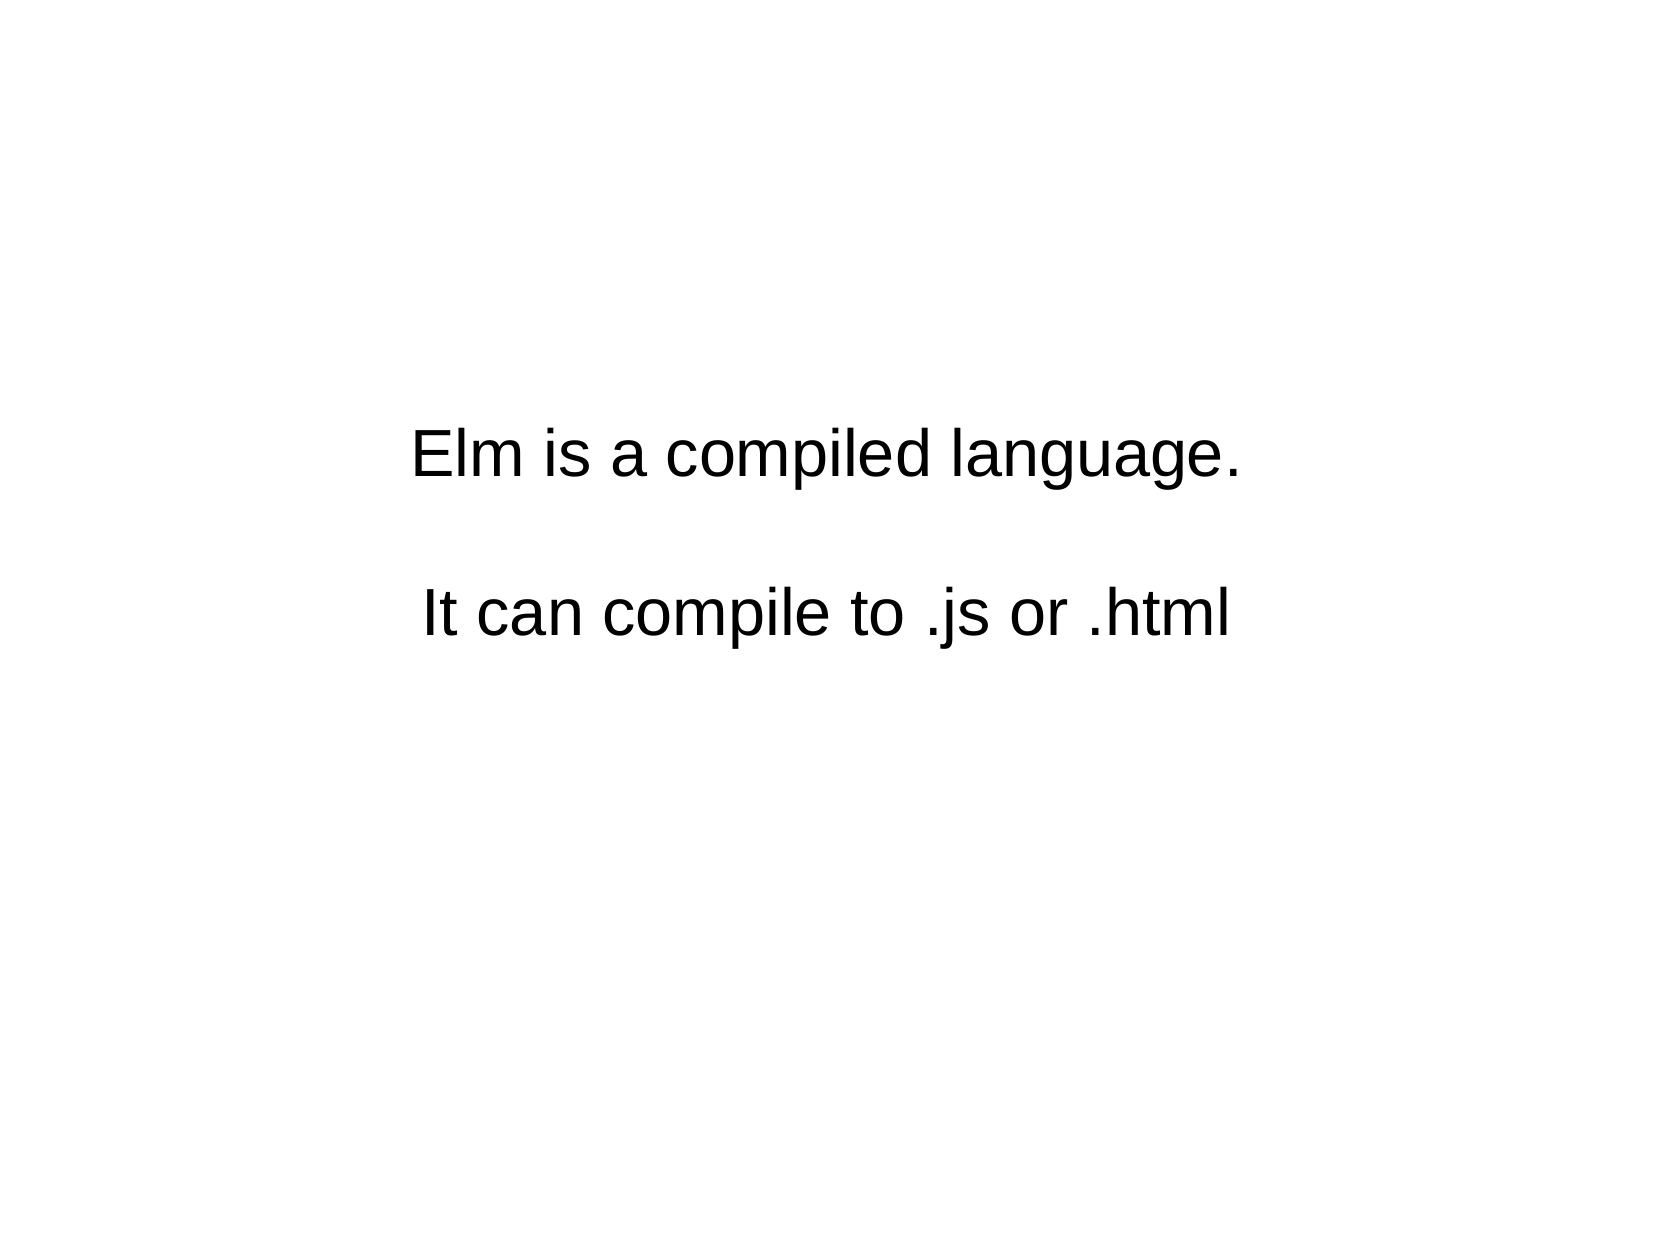

Elm is a compiled language.
It can compile to .js or .html